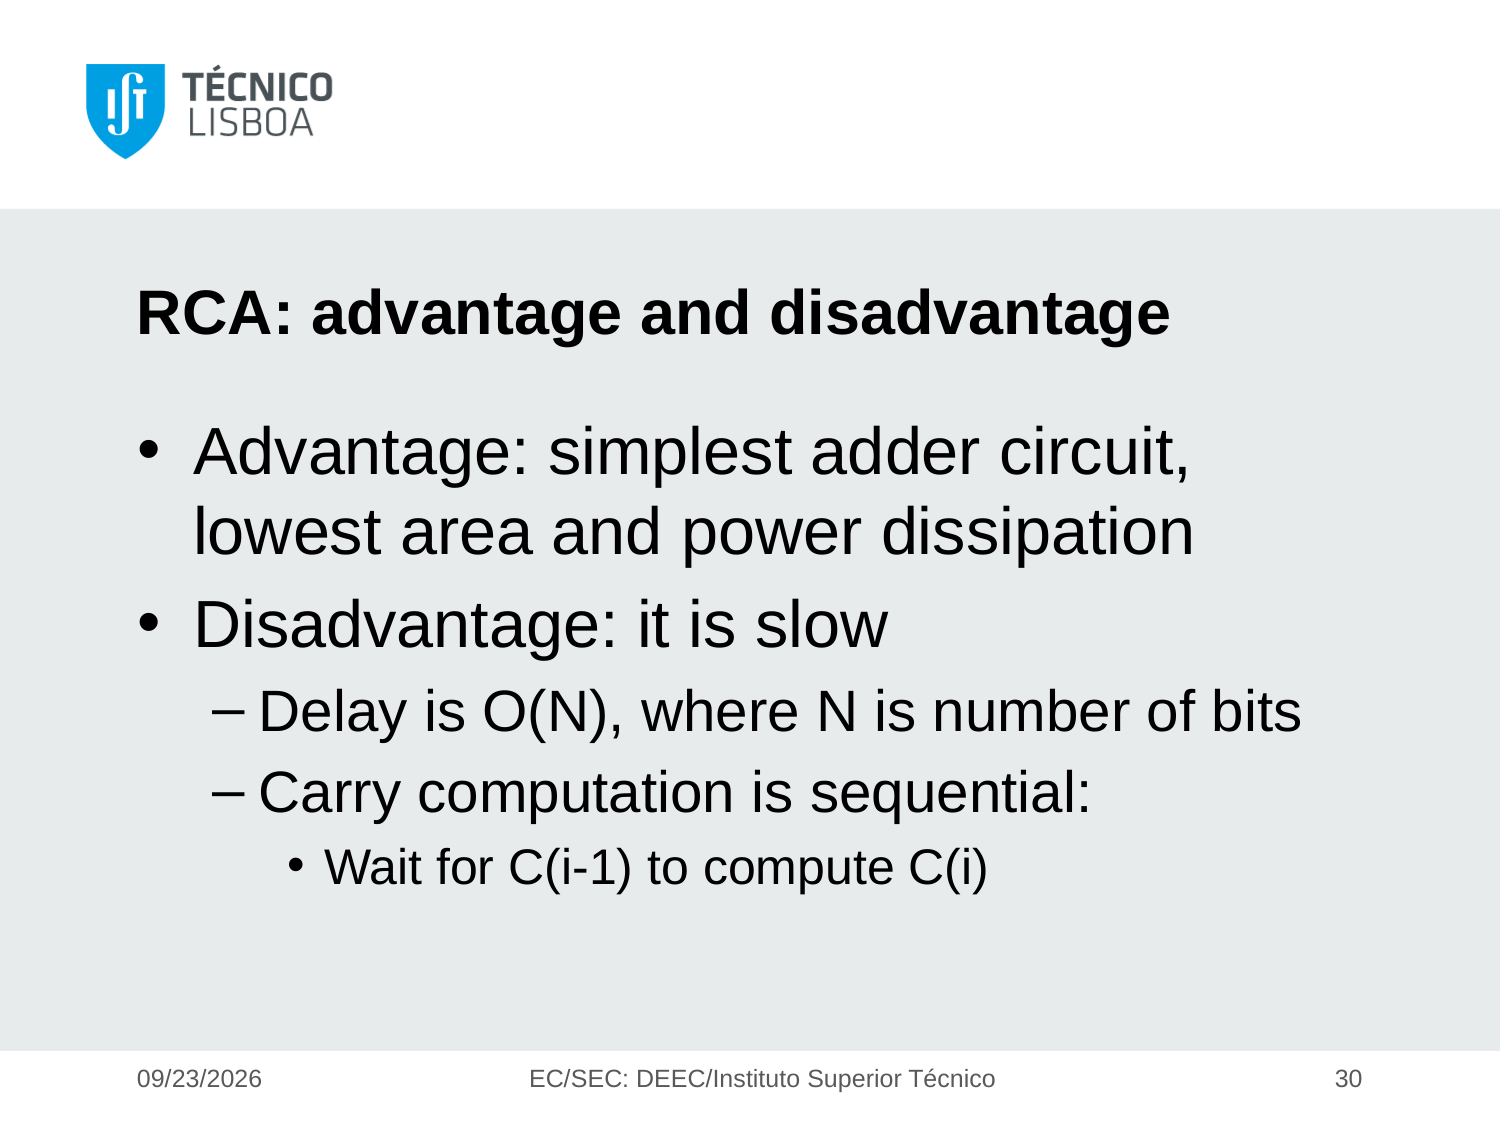

# RCA: advantage and disadvantage
Advantage: simplest adder circuit, lowest area and power dissipation
Disadvantage: it is slow
Delay is O(N), where N is number of bits
Carry computation is sequential:
Wait for C(i-1) to compute C(i)
EC/SEC: DEEC/Instituto Superior Técnico